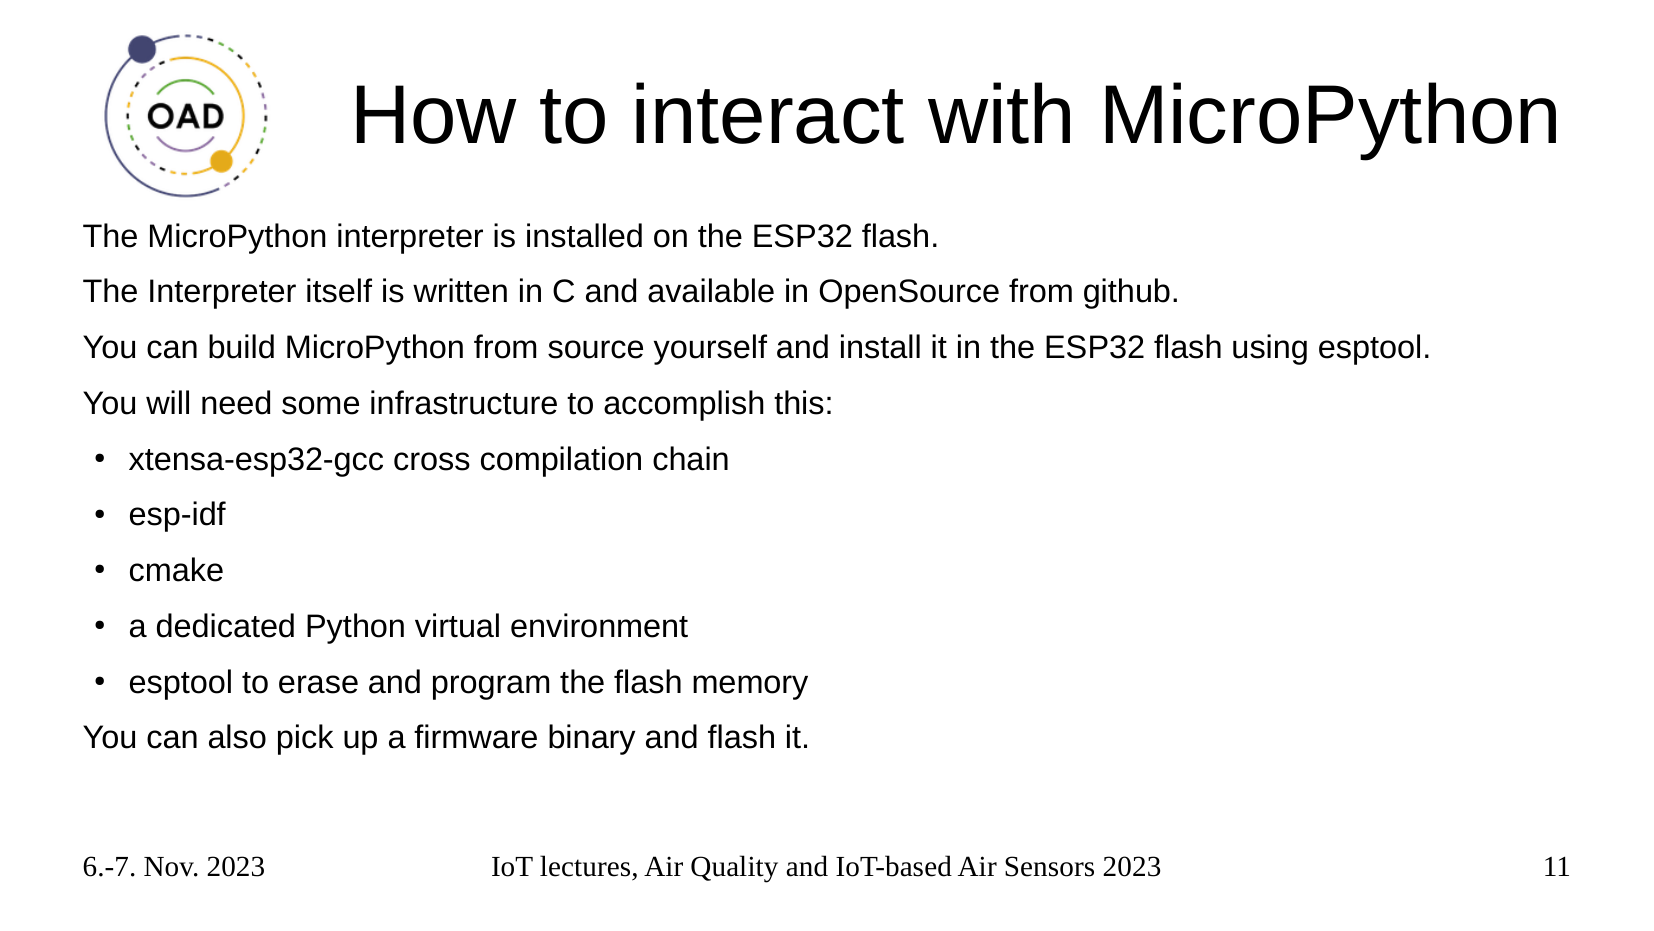

# How to interact with MicroPython
The MicroPython interpreter is installed on the ESP32 flash.
The Interpreter itself is written in C and available in OpenSource from github.
You can build MicroPython from source yourself and install it in the ESP32 flash using esptool.
You will need some infrastructure to accomplish this:
xtensa-esp32-gcc cross compilation chain
esp-idf
cmake
a dedicated Python virtual environment
esptool to erase and program the flash memory
You can also pick up a firmware binary and flash it.
6.-7. Nov. 2023
IoT lectures, Air Quality and IoT-based Air Sensors 2023
11